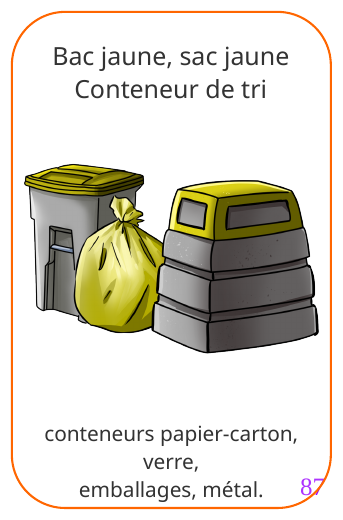

Bac jaune, sac jaune
Conteneur de tri
conteneurs papier-carton, verre,
emballages, métal.
87